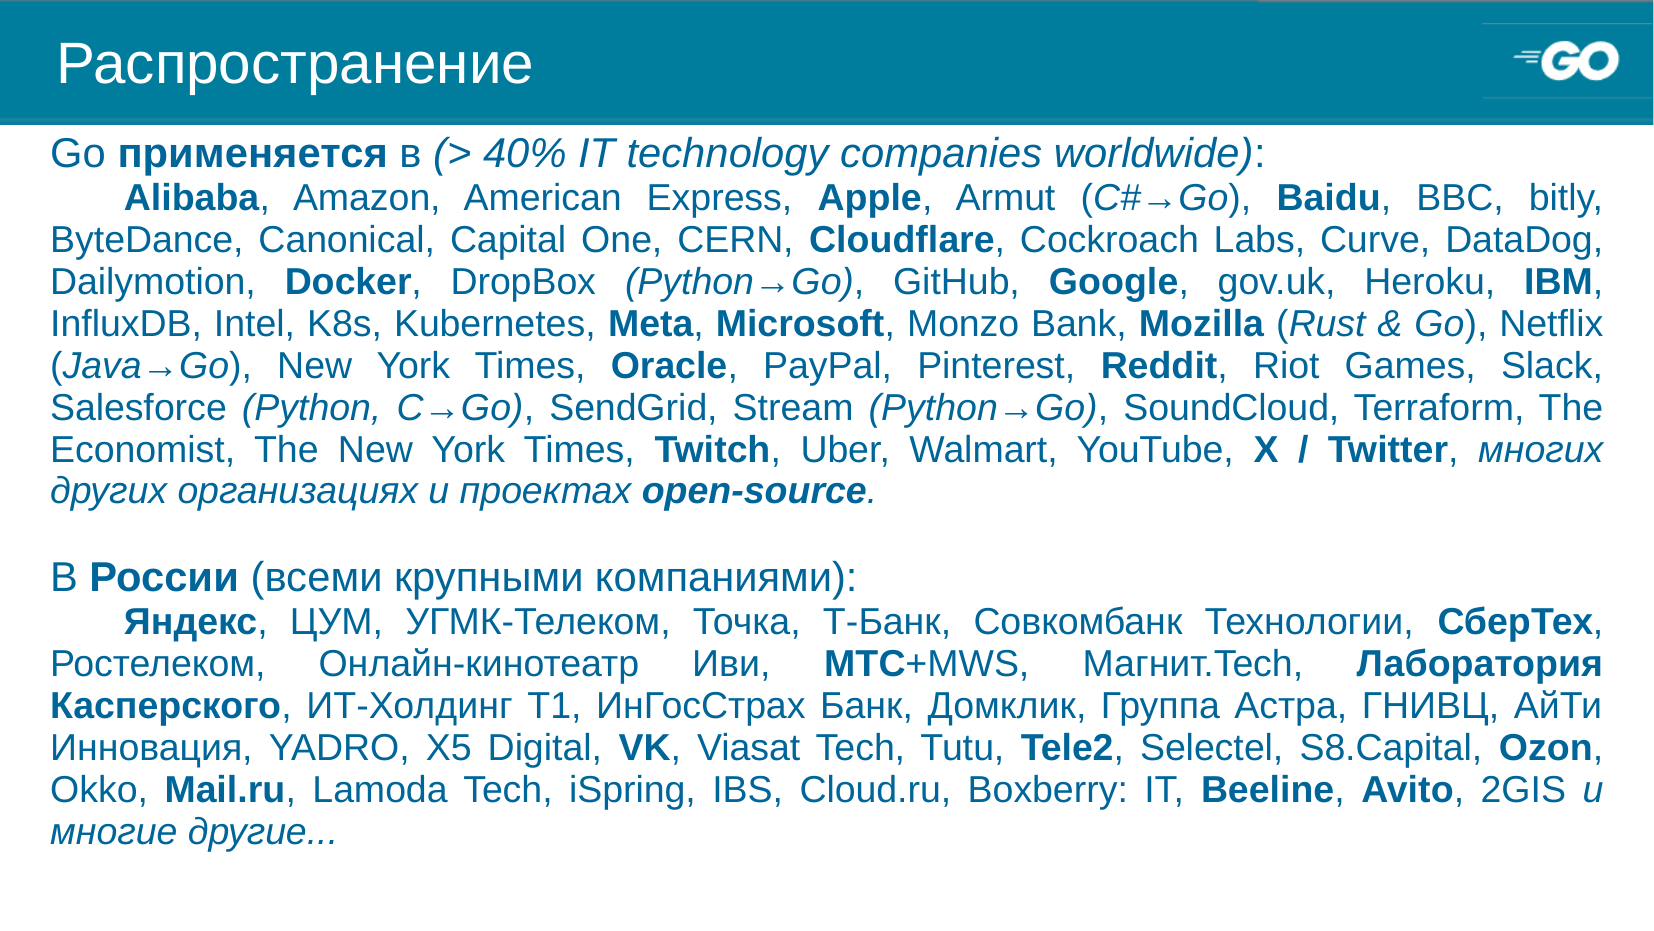

Распространение
Go применяется в (> 40% IT technology companies worldwide):
	Alibaba, Amazon, American Express, Apple, Armut (C#→Go), Baidu, BBC, bitly, ByteDance, Canonical, Capital One, CERN, Cloudflare, Cockroach Labs, Curve, DataDog, Dailymotion, Docker, DropBox (Python→Go), GitHub, Google, gov.uk, Heroku, IBM, InfluxDB, Intel, K8s, Kubernetes, Meta, Microsoft, Monzo Bank, Mozilla (Rust & Go), Netflix (Java→Go), New York Times, Oracle, PayPal, Pinterest, Reddit, Riot Games, Slack, Salesforce (Python, C→Go), SendGrid, Stream (Python→Go), SoundCloud, Terraform, The Economist, The New York Times, Twitch, Uber, Walmart, YouTube, X / Twitter, многих других организациях и проектах open-source.
В России (всеми крупными компаниями):
	Яндекс, ЦУМ, УГМК-Телеком, Точка, Т-Банк, Совкомбанк Технологии, СберТех, Ростелеком, Онлайн-кинотеатр Иви, МТС+MWS, Магнит.Tech, Лаборатория Касперского, ИТ-Холдинг Т1, ИнГосСтрах Банк, Домклик, Группа Астра, ГНИВЦ, АйТи Инновация, YADRO, X5 Digital, VK, Viasat Tech, Tutu, Tele2, Selectel, S8.Capital, Ozon, Okko, Mail.ru, Lamoda Tech, iSpring, IBS, Cloud.ru, Boxberry: IT, Beeline, Avito, 2GIS и многие другие...